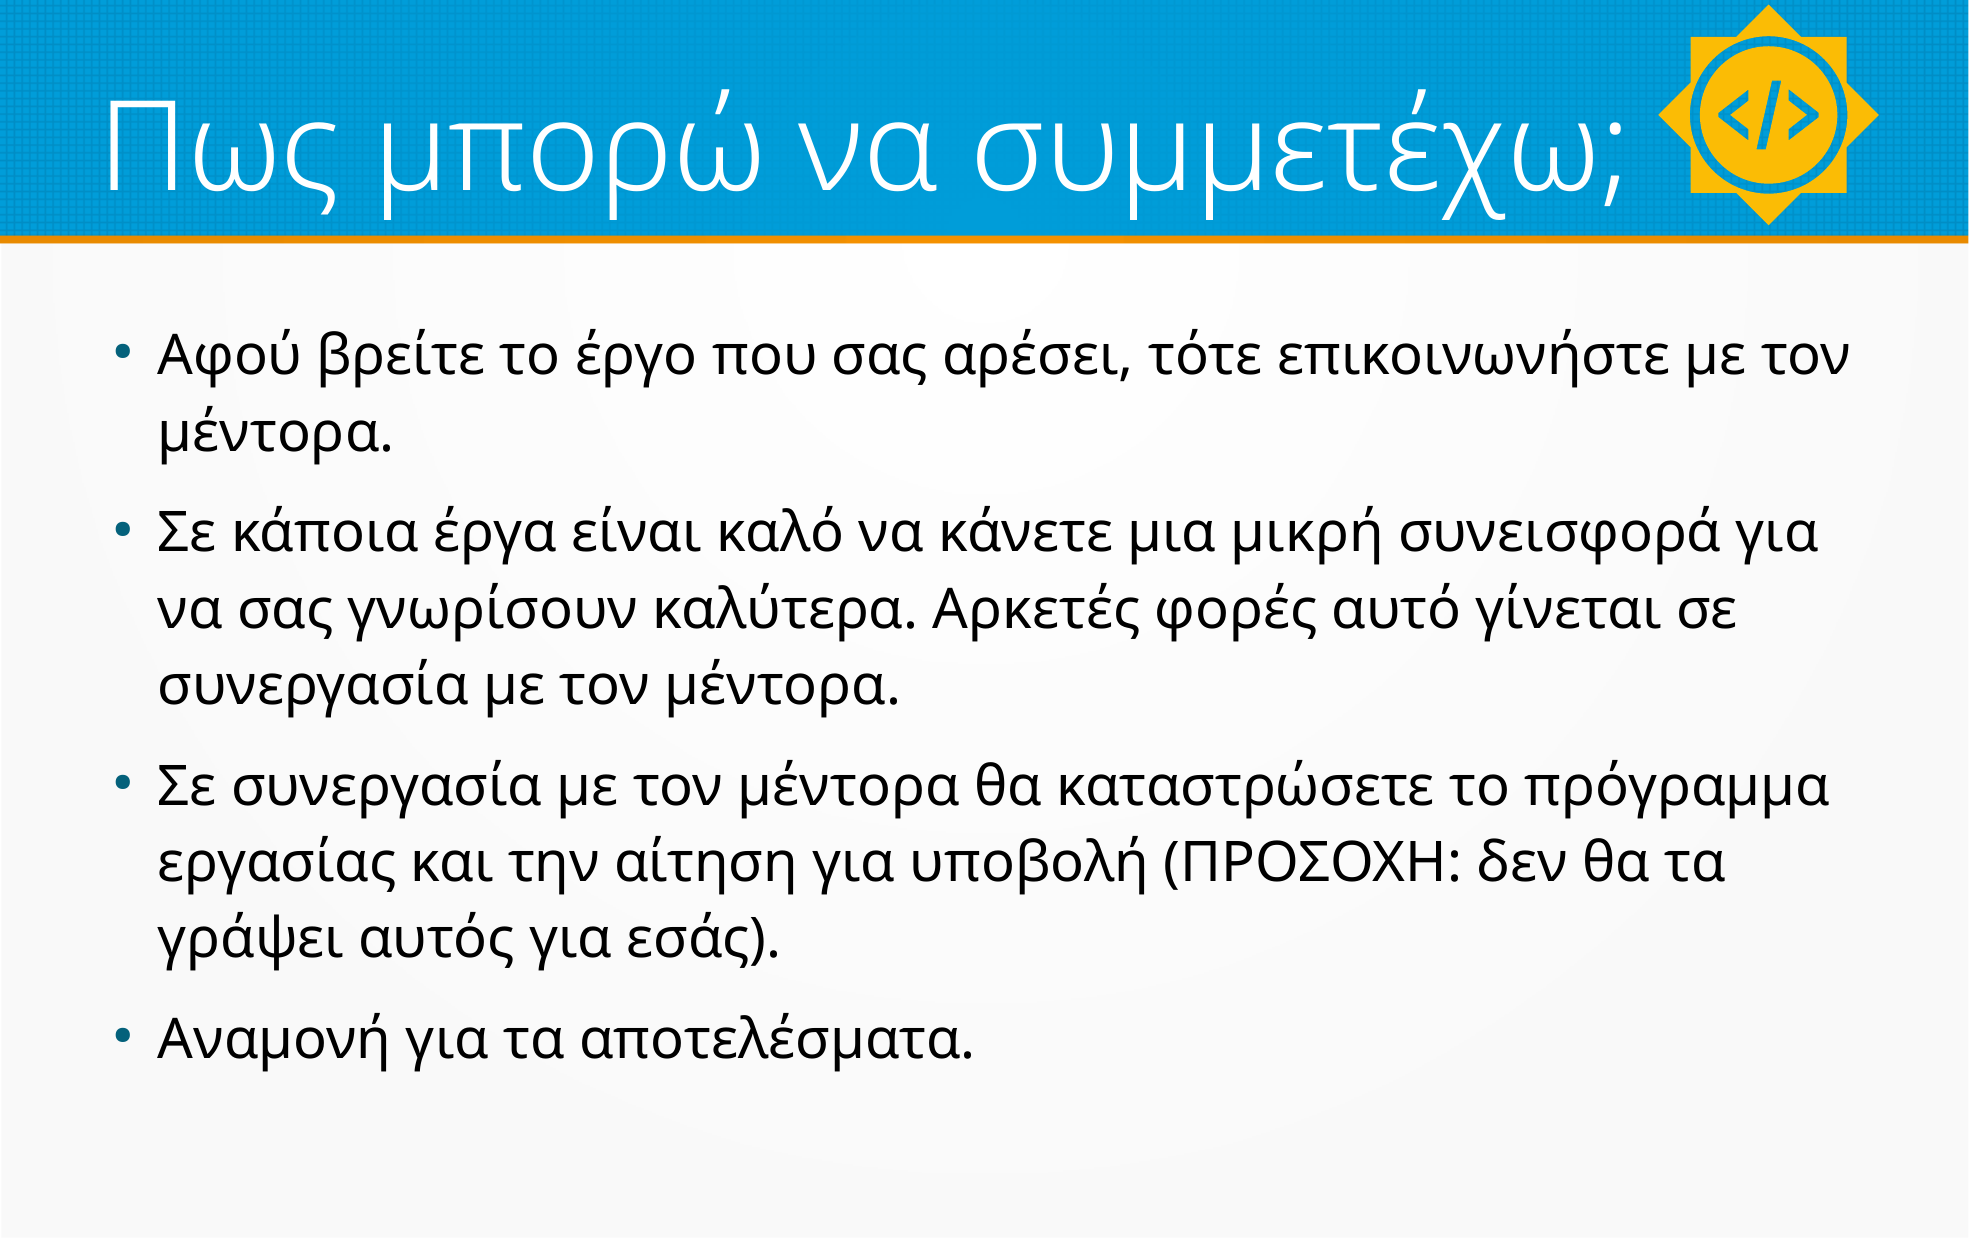

# Πως μπορώ να συμμετέχω;
Αφού βρείτε το έργο που σας αρέσει, τότε επικοινωνήστε με τον μέντορα.
Σε κάποια έργα είναι καλό να κάνετε μια μικρή συνεισφορά για να σας γνωρίσουν καλύτερα. Αρκετές φορές αυτό γίνεται σε συνεργασία με τον μέντορα.
Σε συνεργασία με τον μέντορα θα καταστρώσετε το πρόγραμμα εργασίας και την αίτηση για υποβολή (ΠΡΟΣΟΧΗ: δεν θα τα γράψει αυτός για εσάς).
Αναμονή για τα αποτελέσματα.